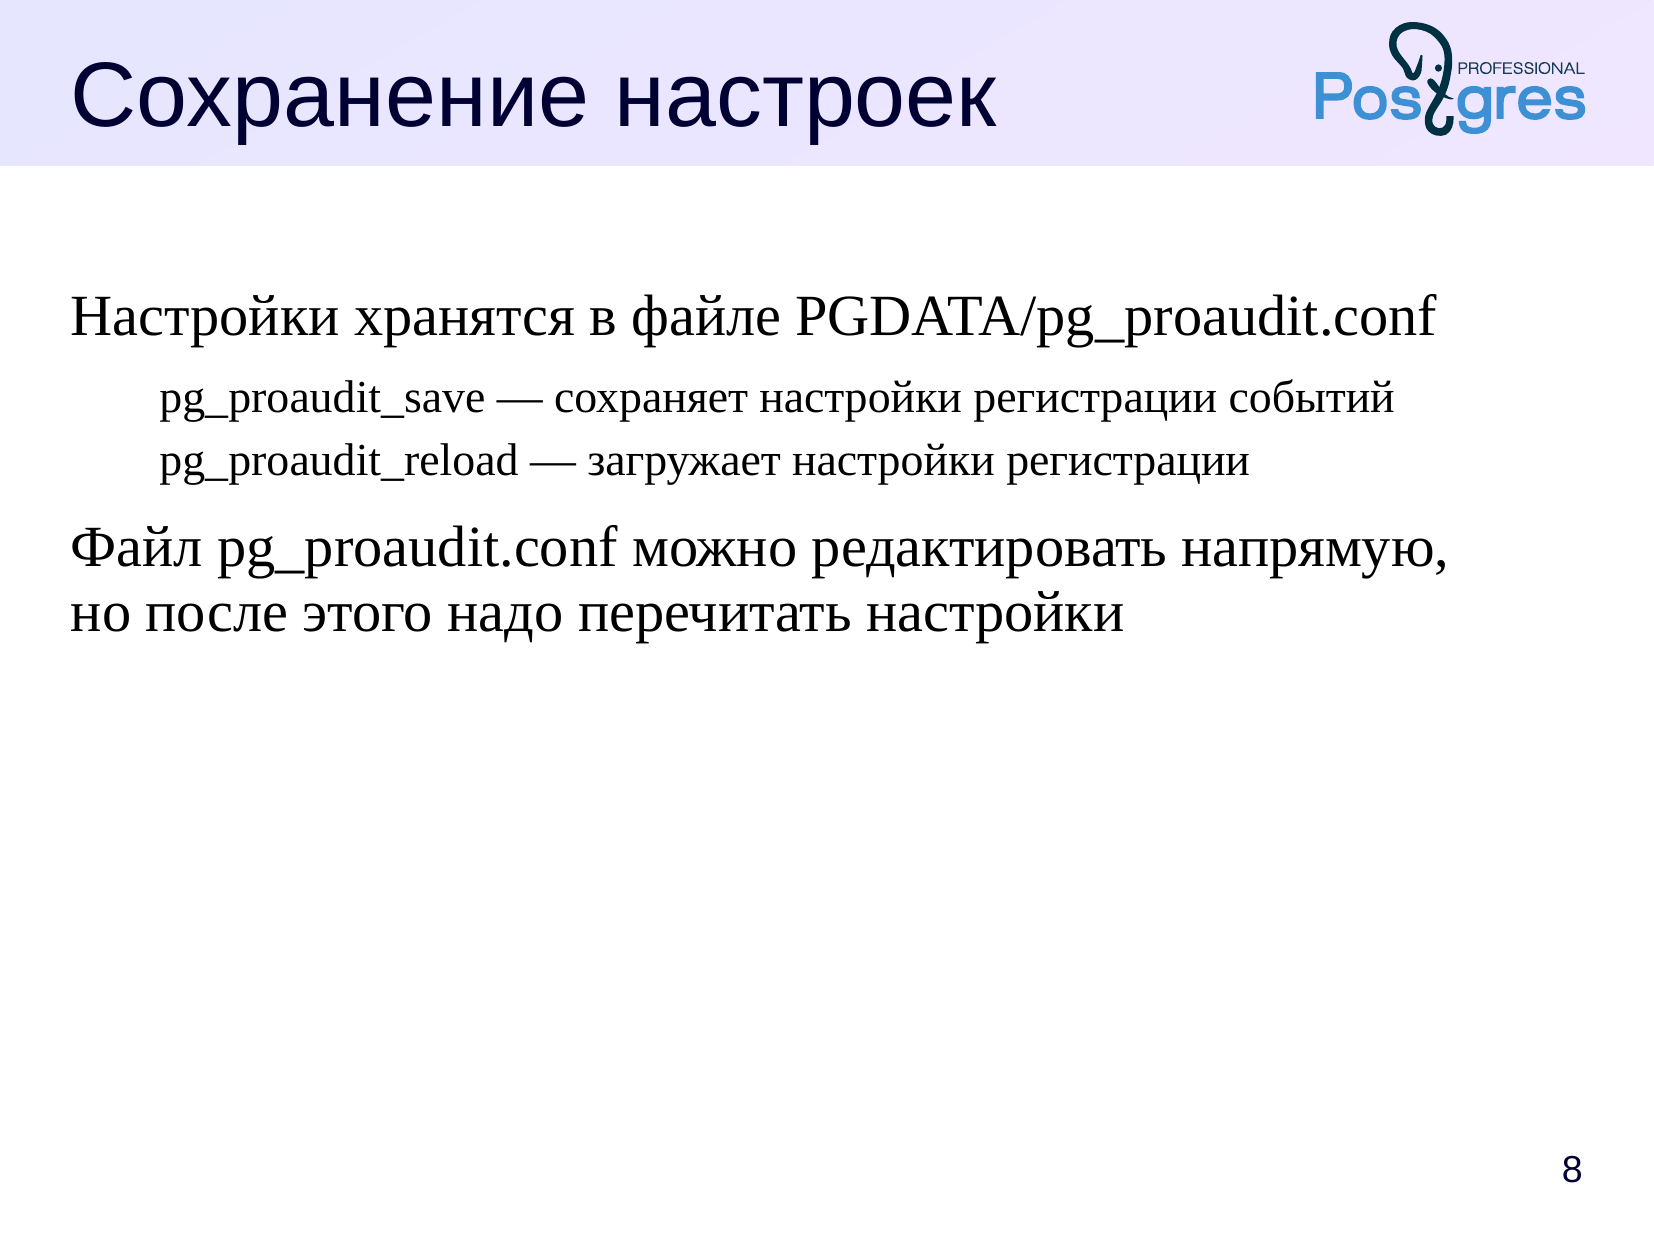

# Сохранение настроек
Настройки хранятся в файле PGDATA/pg_proaudit.conf
pg_proaudit_save — сохраняет настройки регистрации событий
pg_proaudit_reload — загружает настройки регистрации
Файл pg_proaudit.conf можно редактировать напрямую,
но после этого надо перечитать настройки